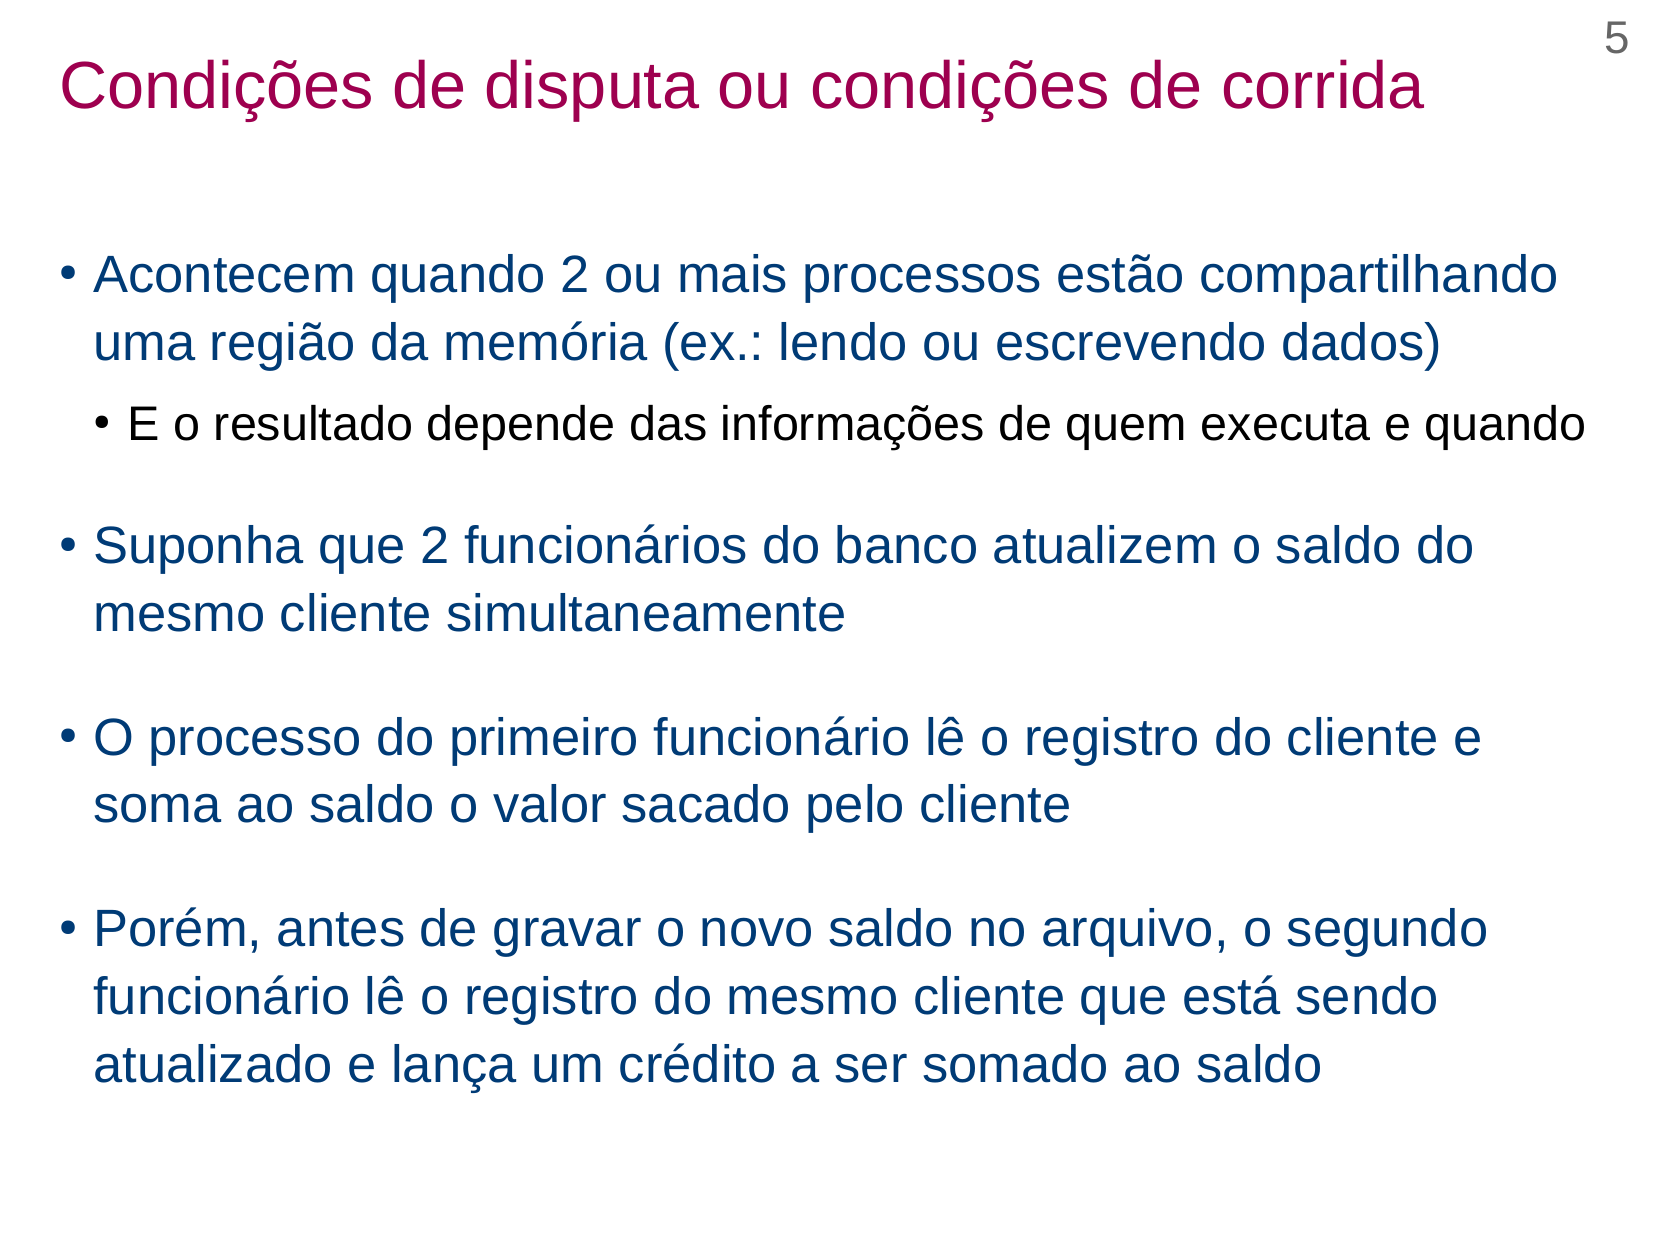

5
# Condições de disputa ou condições de corrida
Acontecem quando 2 ou mais processos estão compartilhando uma região da memória (ex.: lendo ou escrevendo dados)
E o resultado depende das informações de quem executa e quando
Suponha que 2 funcionários do banco atualizem o saldo do mesmo cliente simultaneamente
O processo do primeiro funcionário lê o registro do cliente e soma ao saldo o valor sacado pelo cliente
Porém, antes de gravar o novo saldo no arquivo, o segundo funcionário lê o registro do mesmo cliente que está sendo atualizado e lança um crédito a ser somado ao saldo